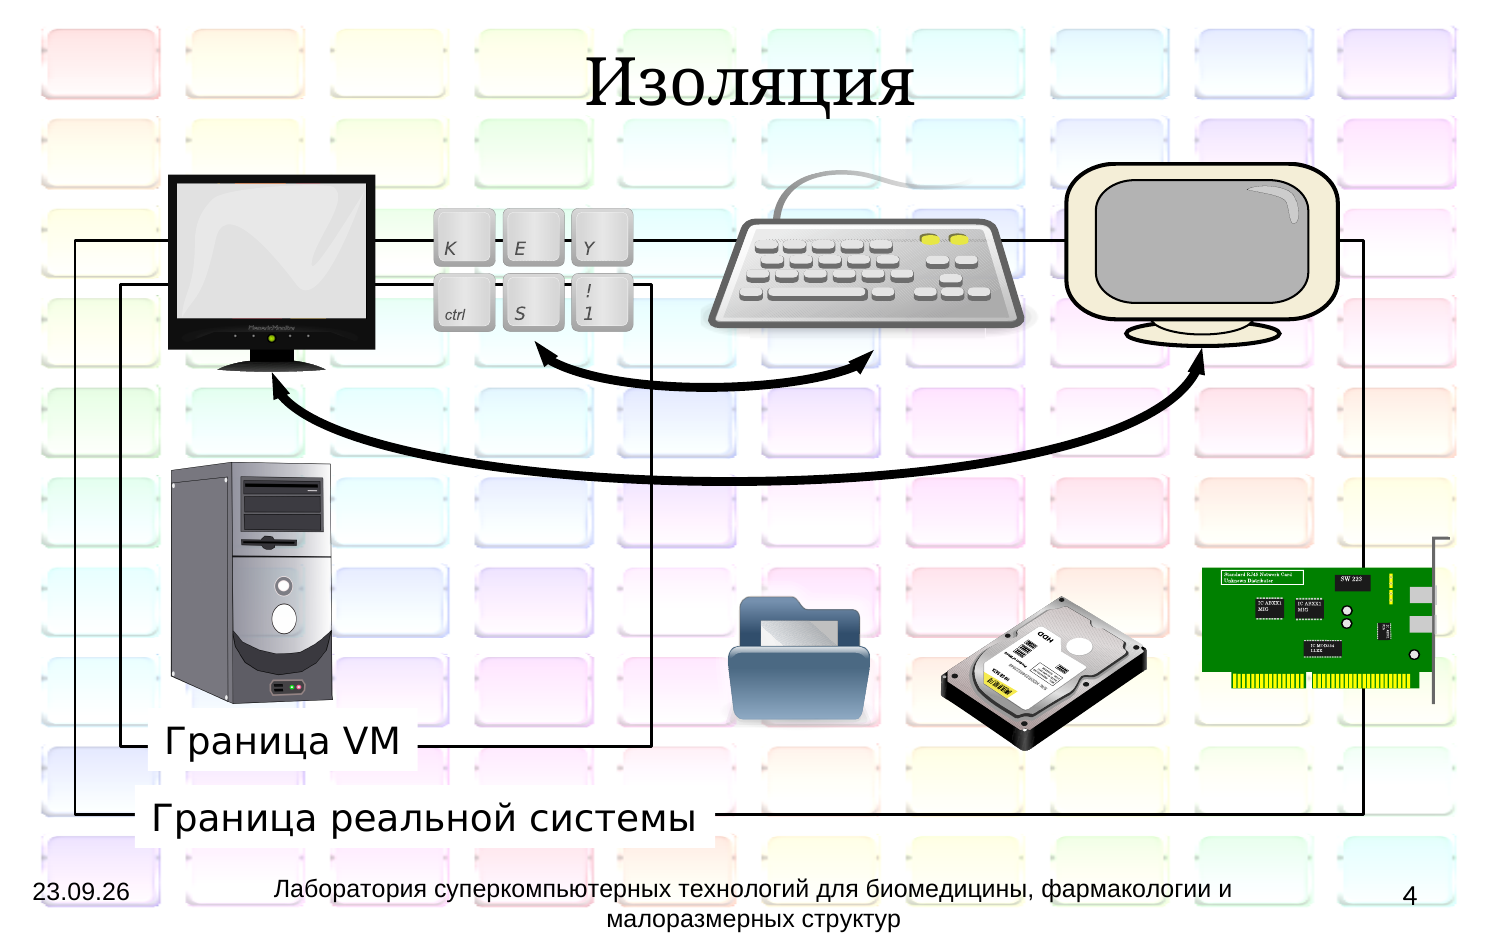

# Изоляция
Граница VM
Граница реальной системы
Лаборатория суперкомпьютерных технологий для биомедицины, фармакологии и малоразмерных структур